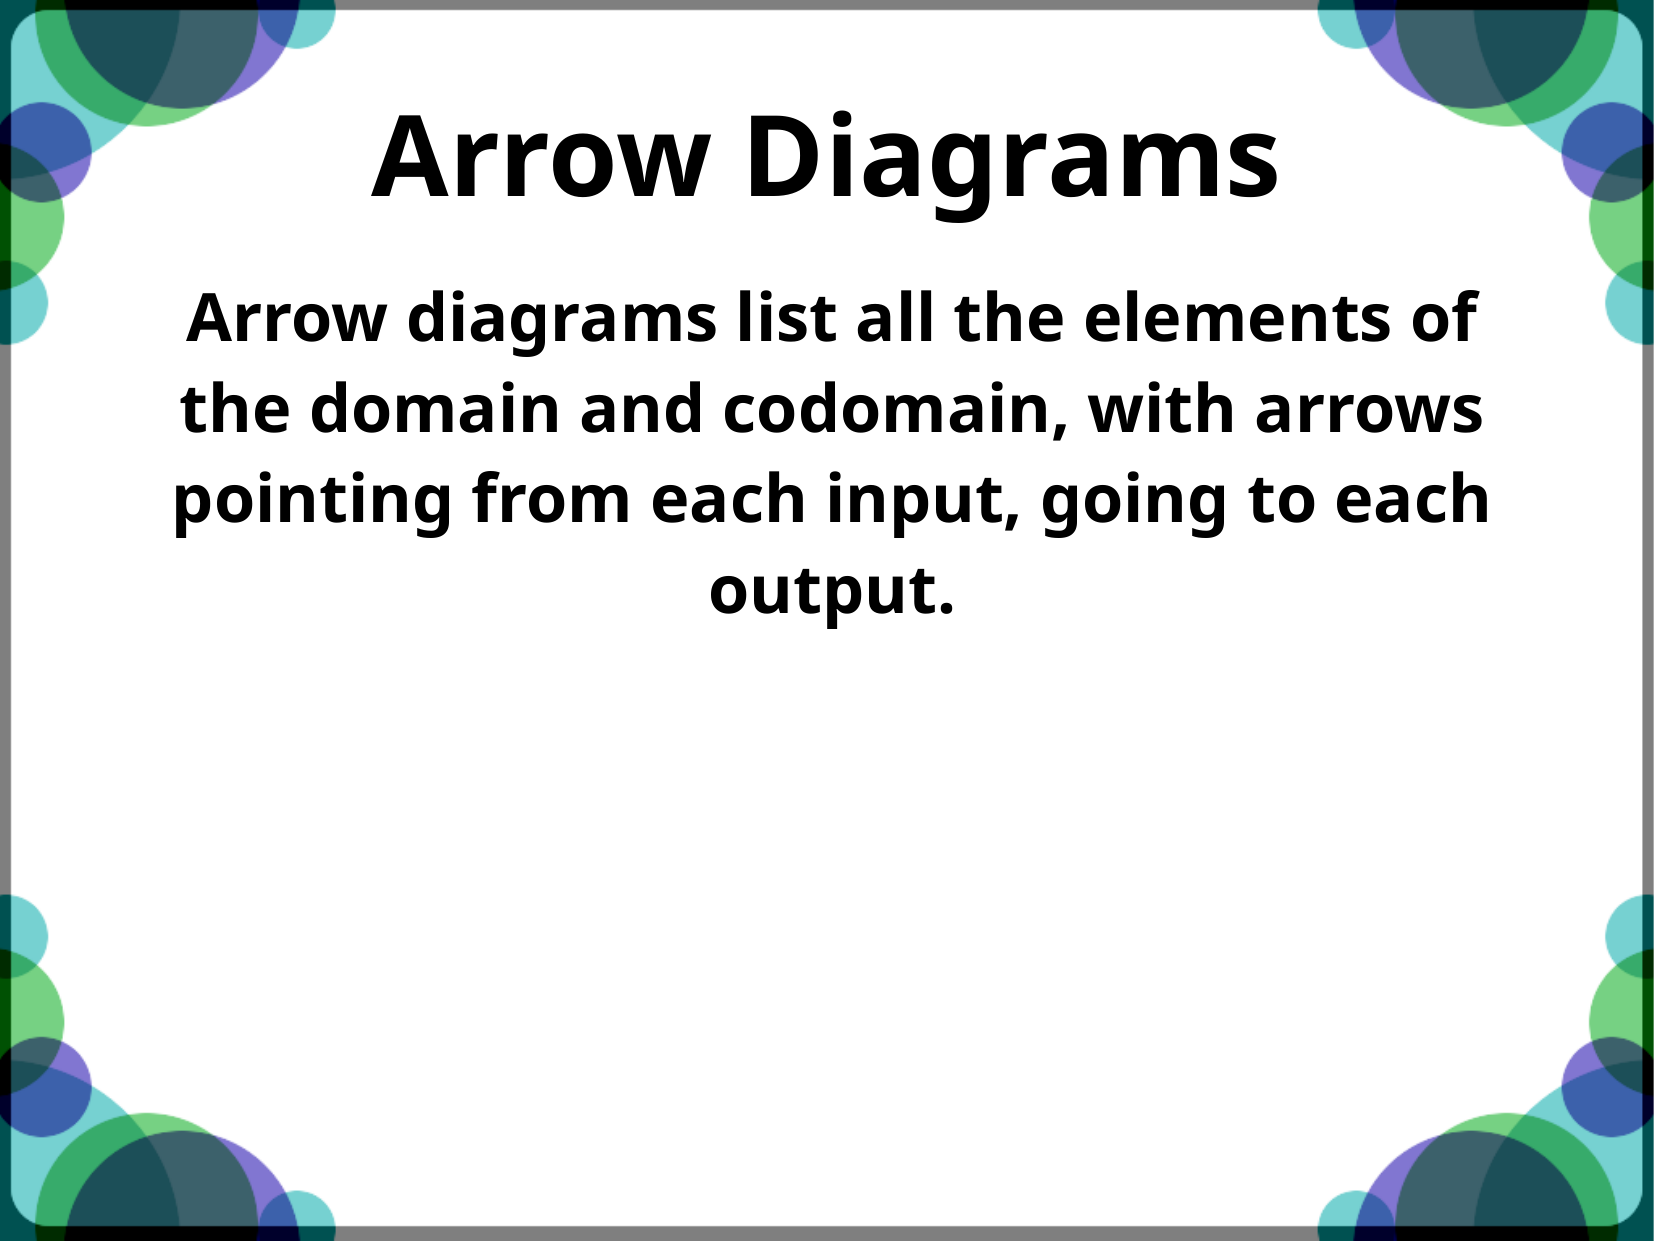

# Arrow Diagrams
Arrow diagrams list all the elements of the domain and codomain, with arrows pointing from each input, going to each output.